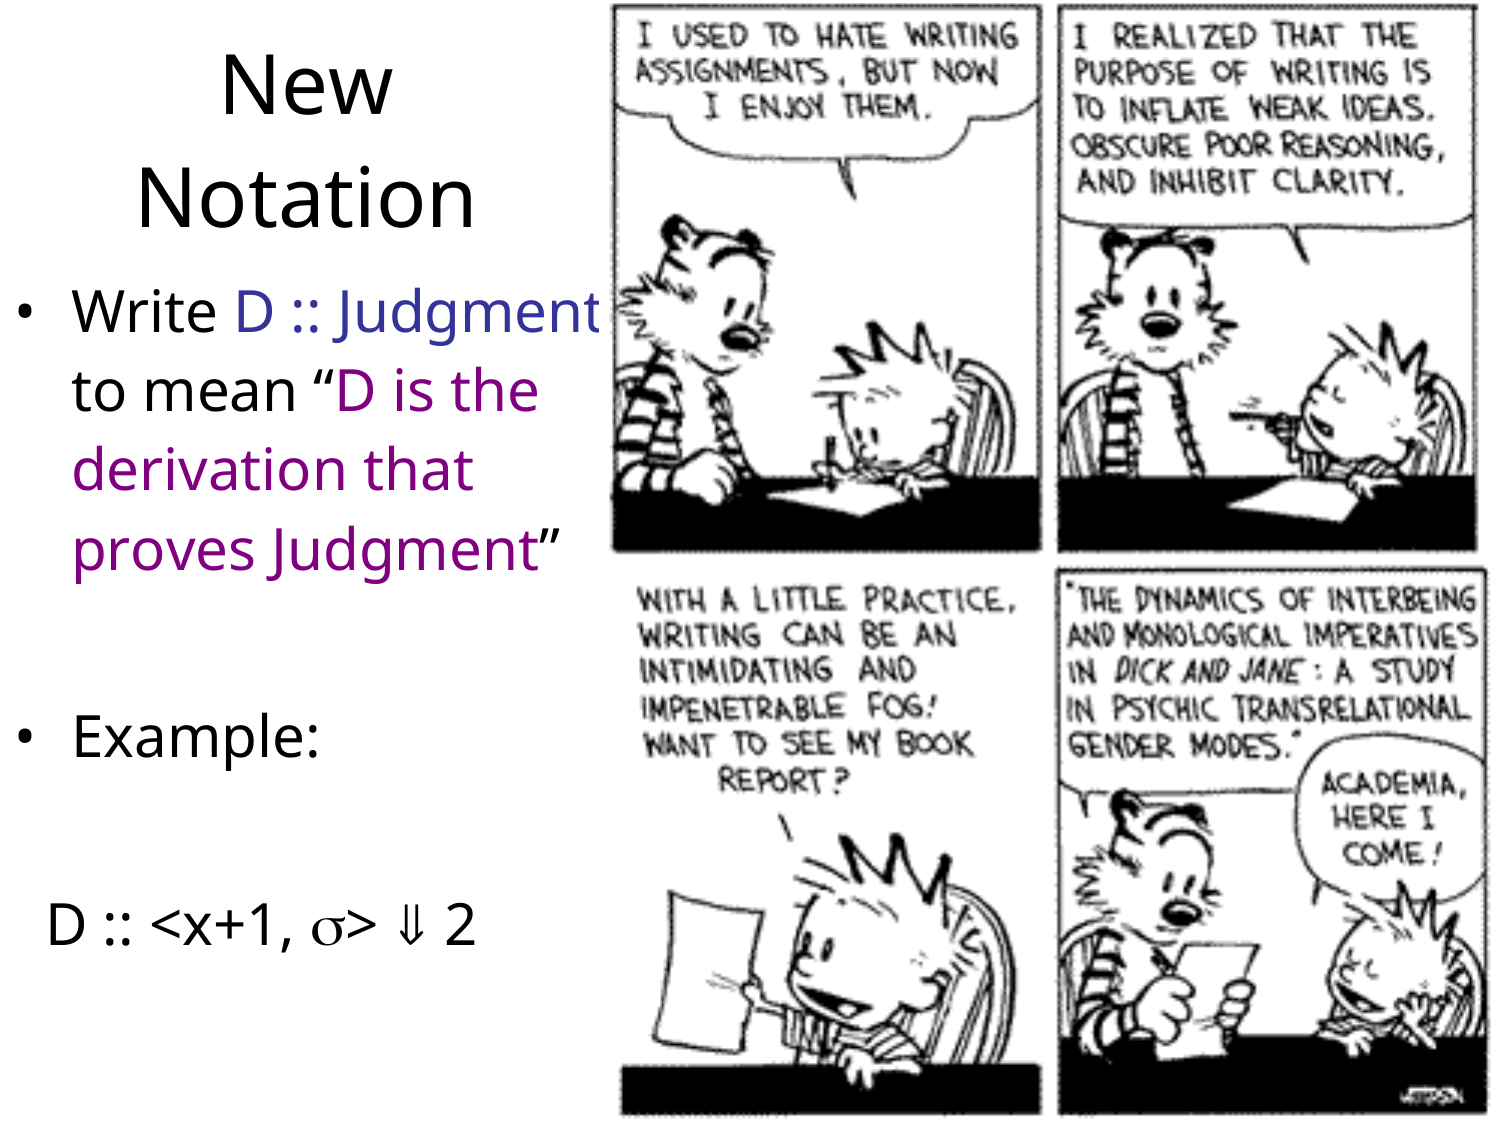

# New Notation
Write D :: Judgment to mean “D is the derivation that proves Judgment”
Example:
 D :: <x+1, >  2
30